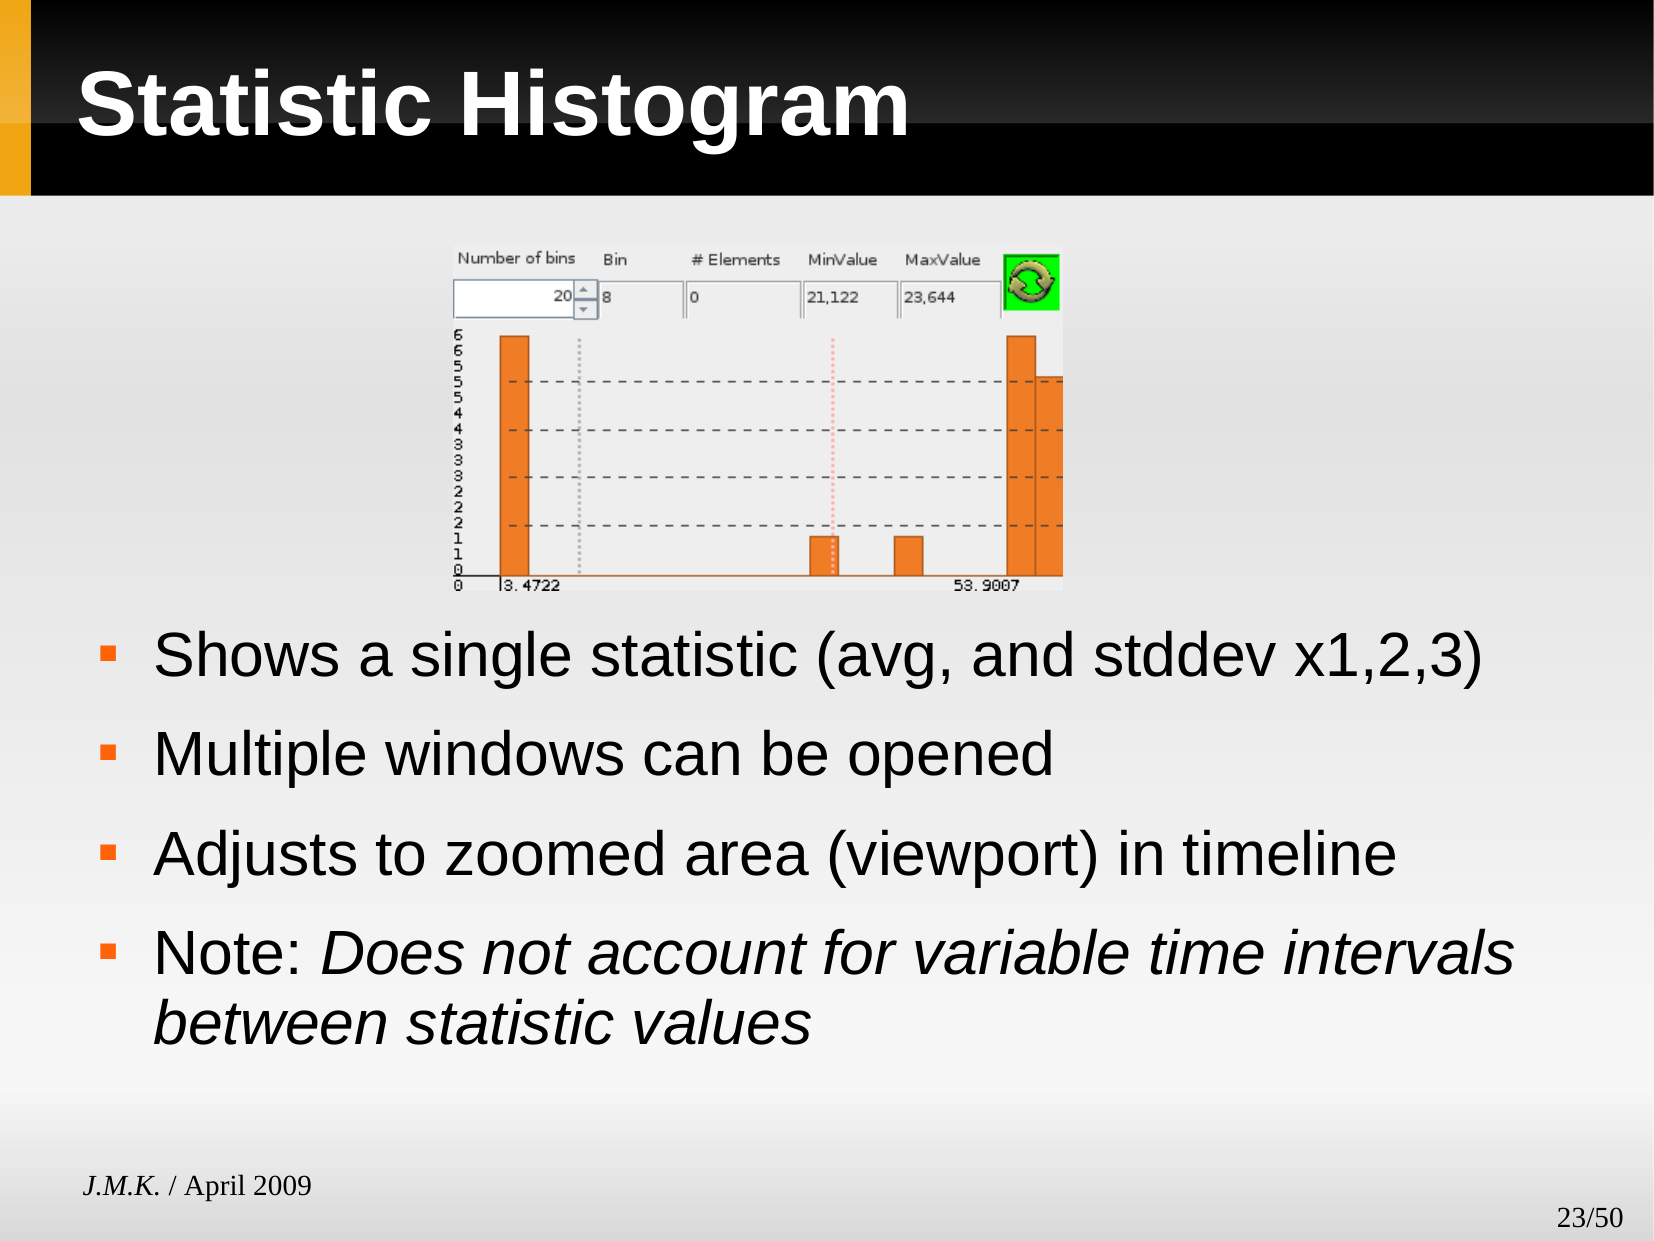

# Statistic Histogram
Shows a single statistic (avg, and stddev x1,2,3)
Multiple windows can be opened
Adjusts to zoomed area (viewport) in timeline
Note: Does not account for variable time intervals between statistic values